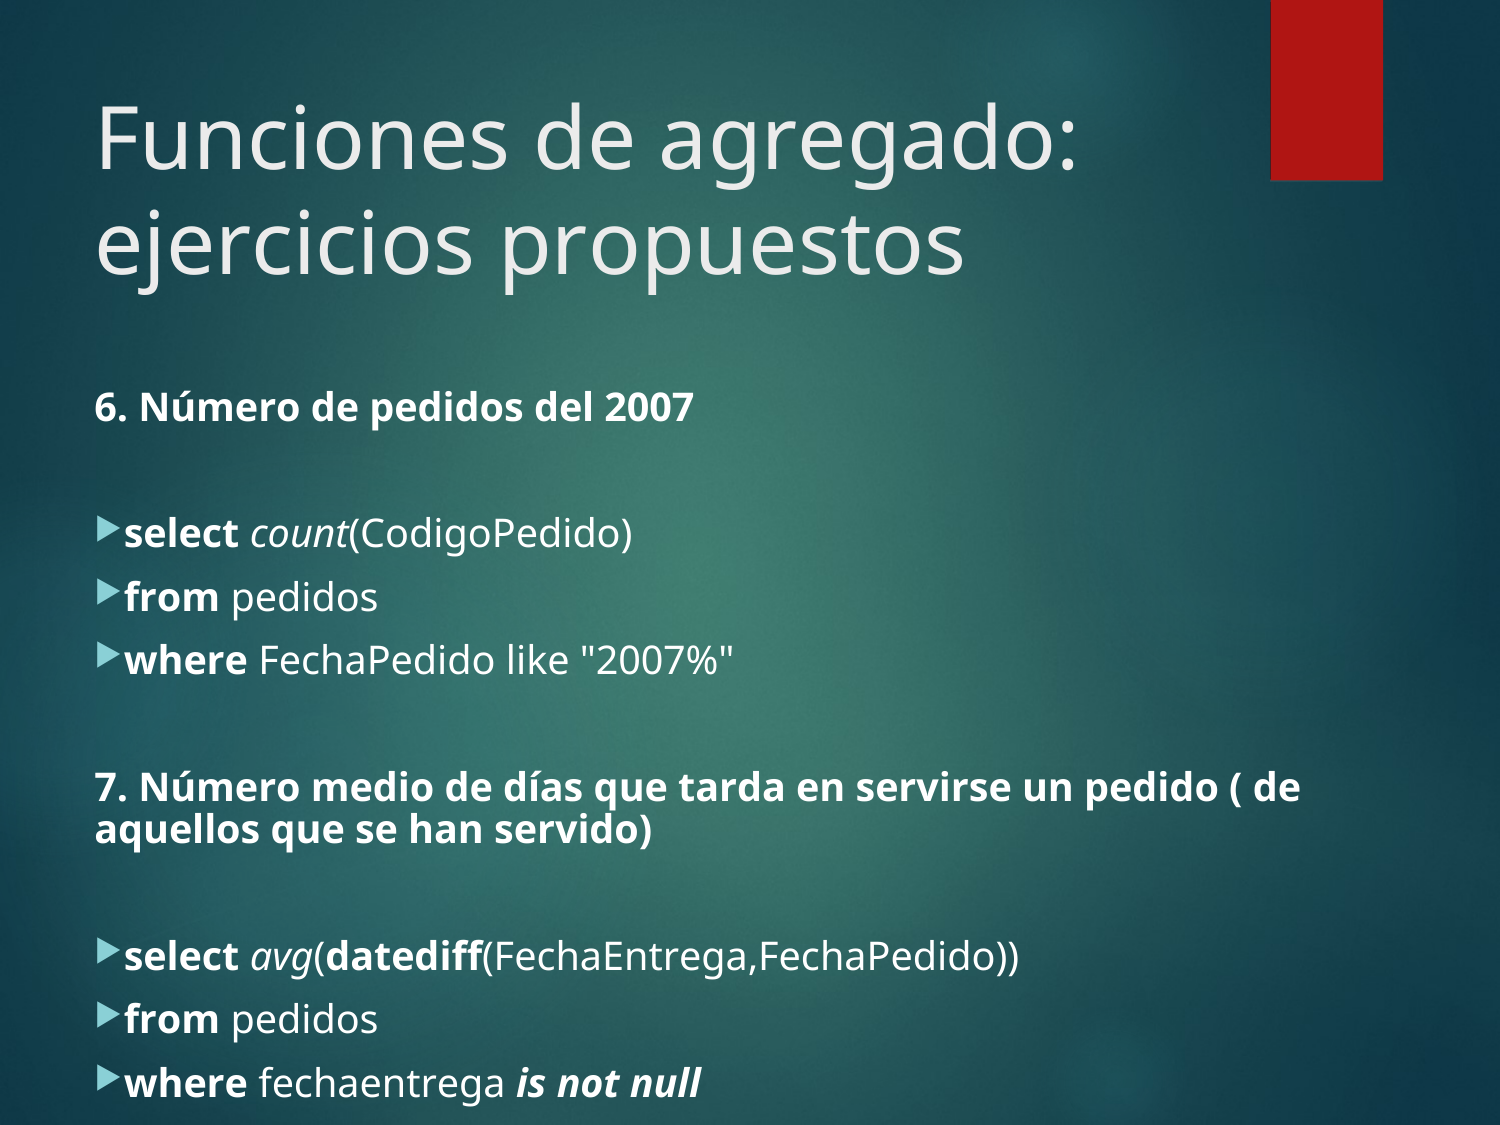

# Funciones de agregado: ejercicios propuestos
6. Número de pedidos del 2007
select count(CodigoPedido)
from pedidos
where FechaPedido like "2007%"
7. Número medio de días que tarda en servirse un pedido ( de aquellos que se han servido)
select avg(datediff(FechaEntrega,FechaPedido))
from pedidos
where fechaentrega is not null